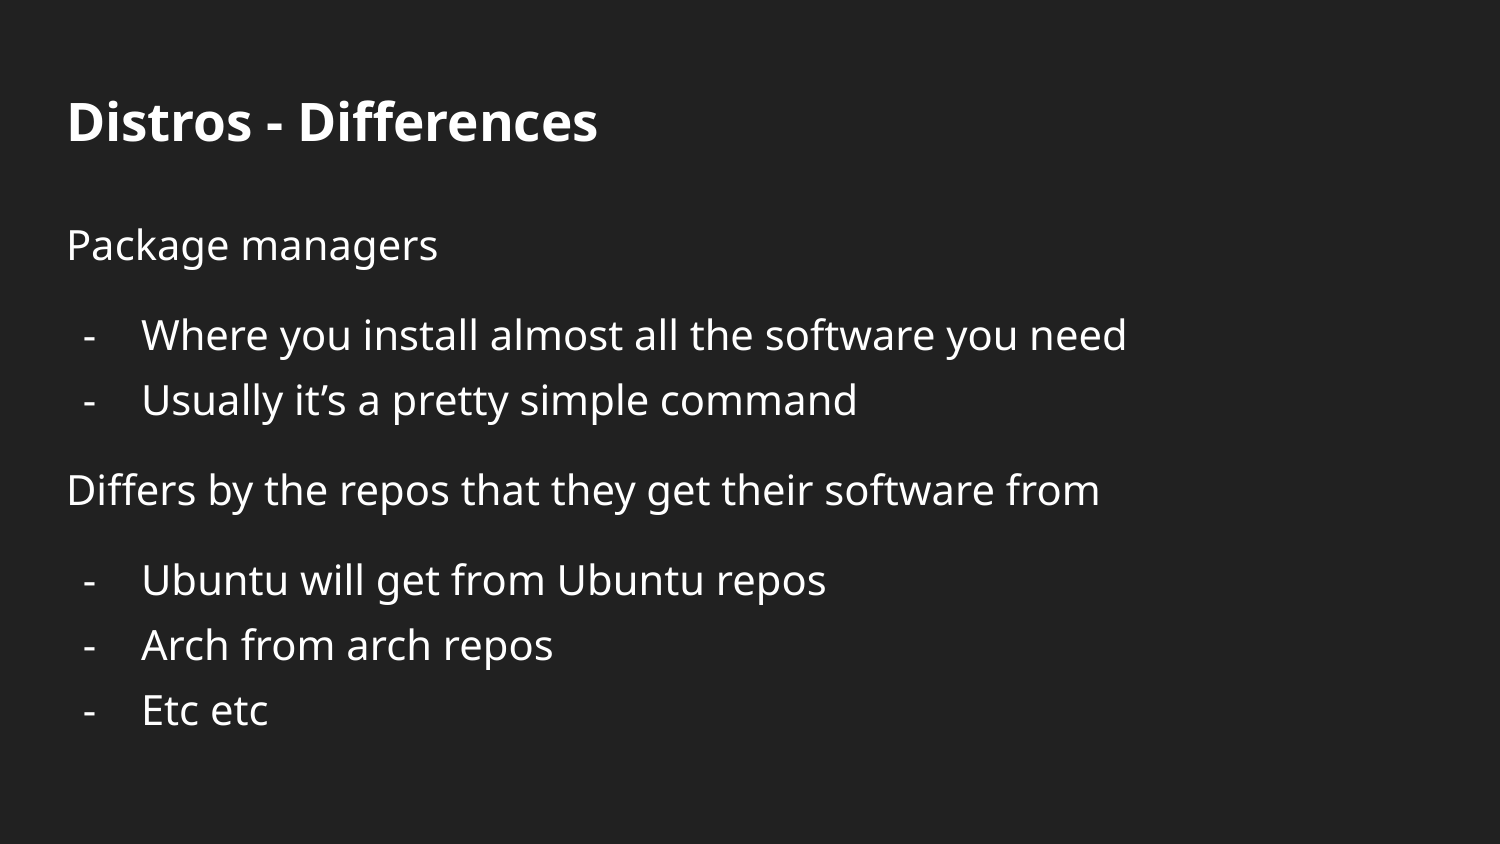

# Distros - Differences
Package managers
Where you install almost all the software you need
Usually it’s a pretty simple command
Differs by the repos that they get their software from
Ubuntu will get from Ubuntu repos
Arch from arch repos
Etc etc